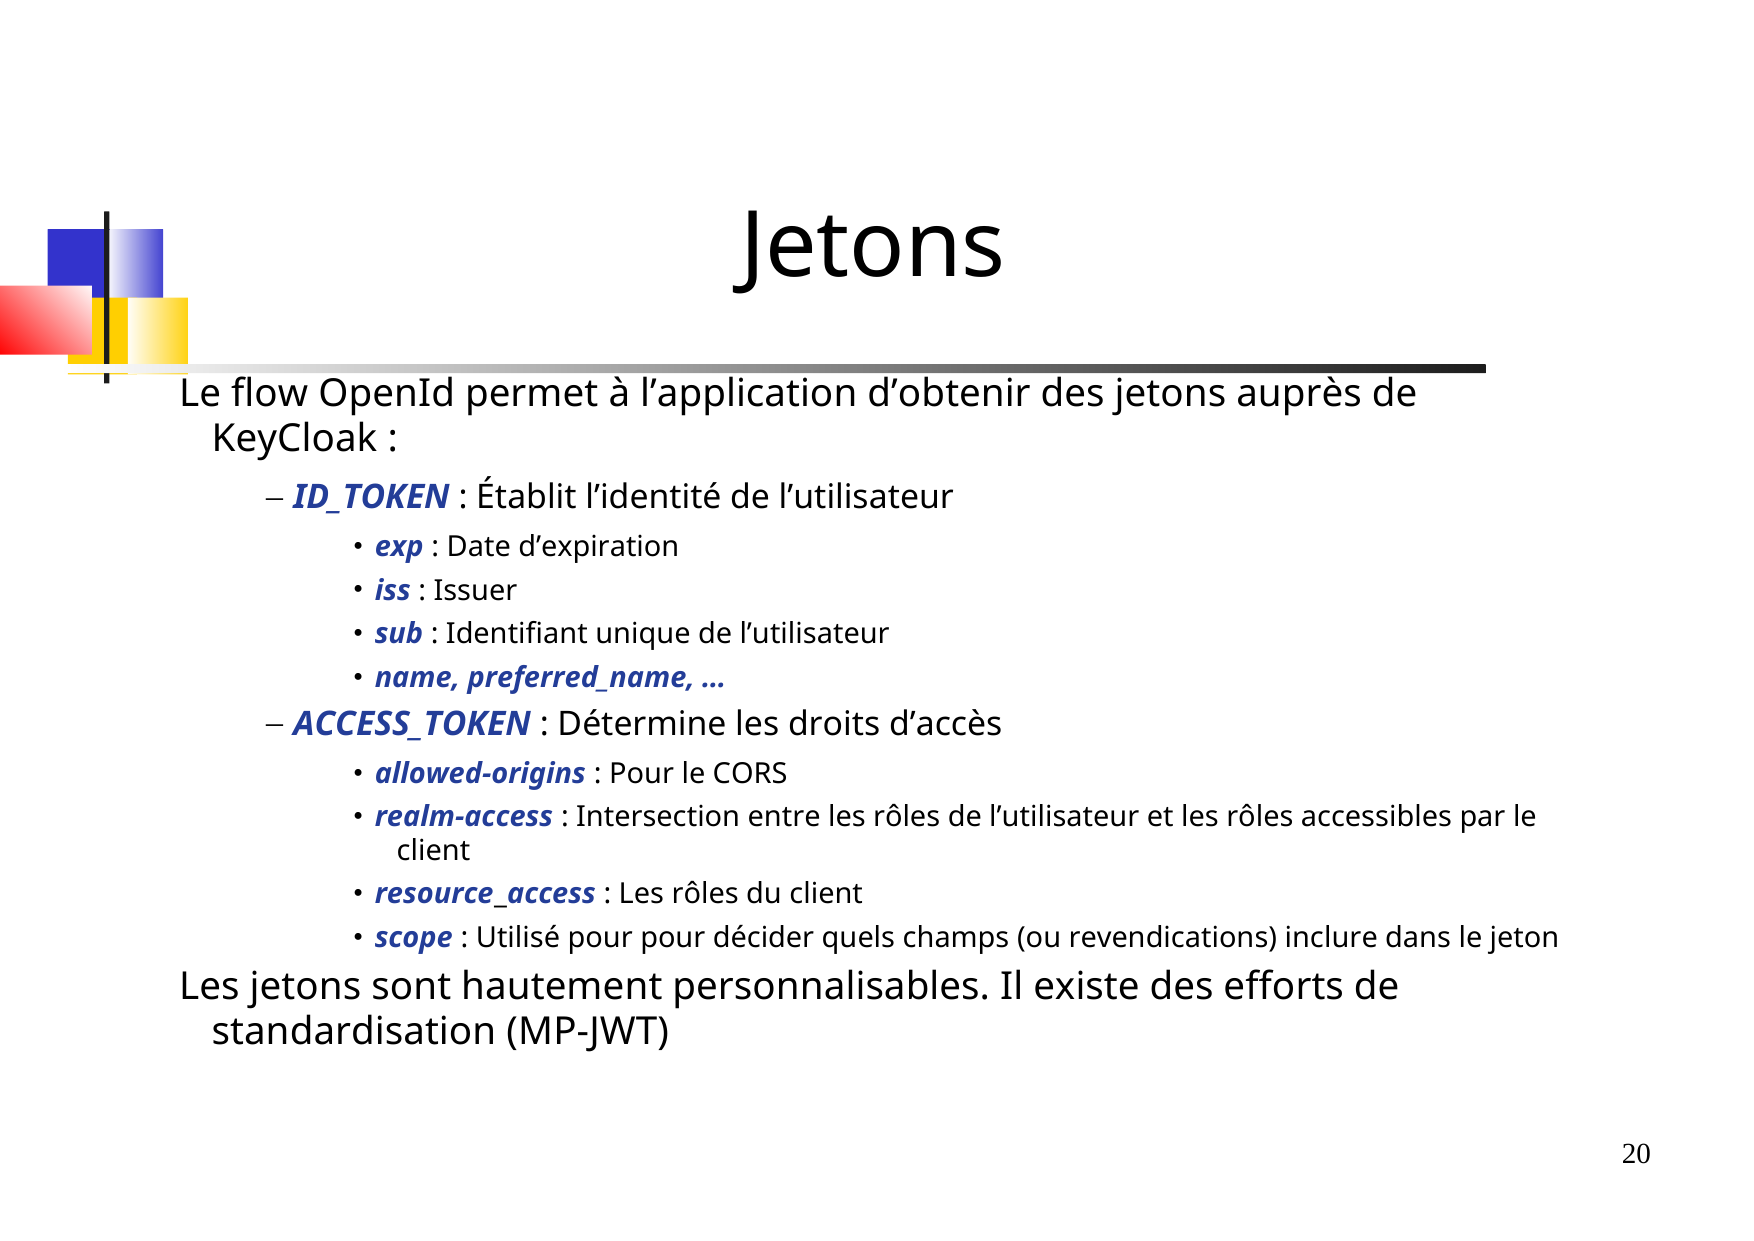

# Jetons
Le flow OpenId permet à l’application d’obtenir des jetons auprès de KeyCloak :
ID_TOKEN : Établit l’identité de l’utilisateur
exp : Date d’expiration
iss : Issuer
sub : Identifiant unique de l’utilisateur
name, preferred_name, …
ACCESS_TOKEN : Détermine les droits d’accès
allowed-origins : Pour le CORS
realm-access : Intersection entre les rôles de l’utilisateur et les rôles accessibles par le client
resource_access : Les rôles du client
scope : Utilisé pour pour décider quels champs (ou revendications) inclure dans le jeton
Les jetons sont hautement personnalisables. Il existe des efforts de standardisation (MP-JWT)